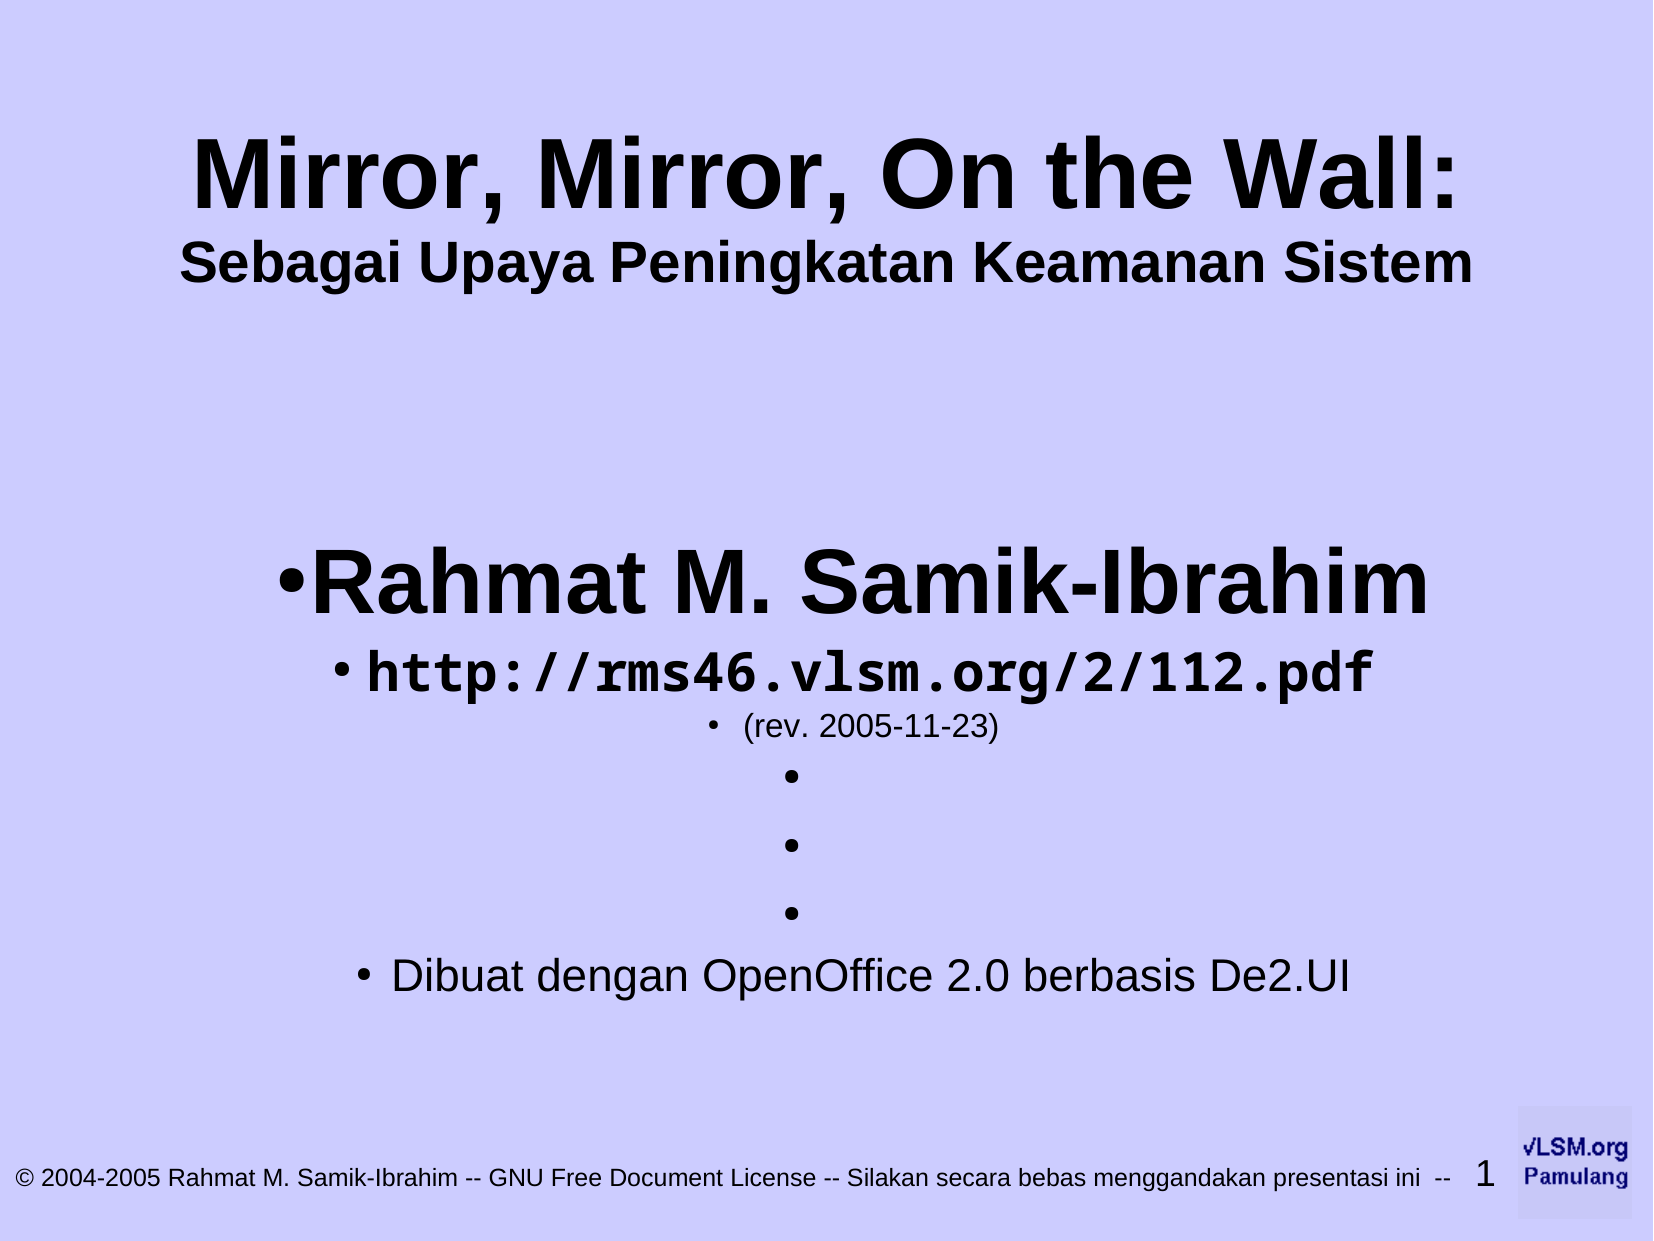

# Mirror, Mirror, On the Wall: Sebagai Upaya Peningkatan Keamanan Sistem
Rahmat M. Samik-Ibrahim
http://rms46.vlsm.org/2/112.pdf
(rev. 2005-11-23)
Dibuat dengan OpenOffice 2.0 berbasis De2.UI